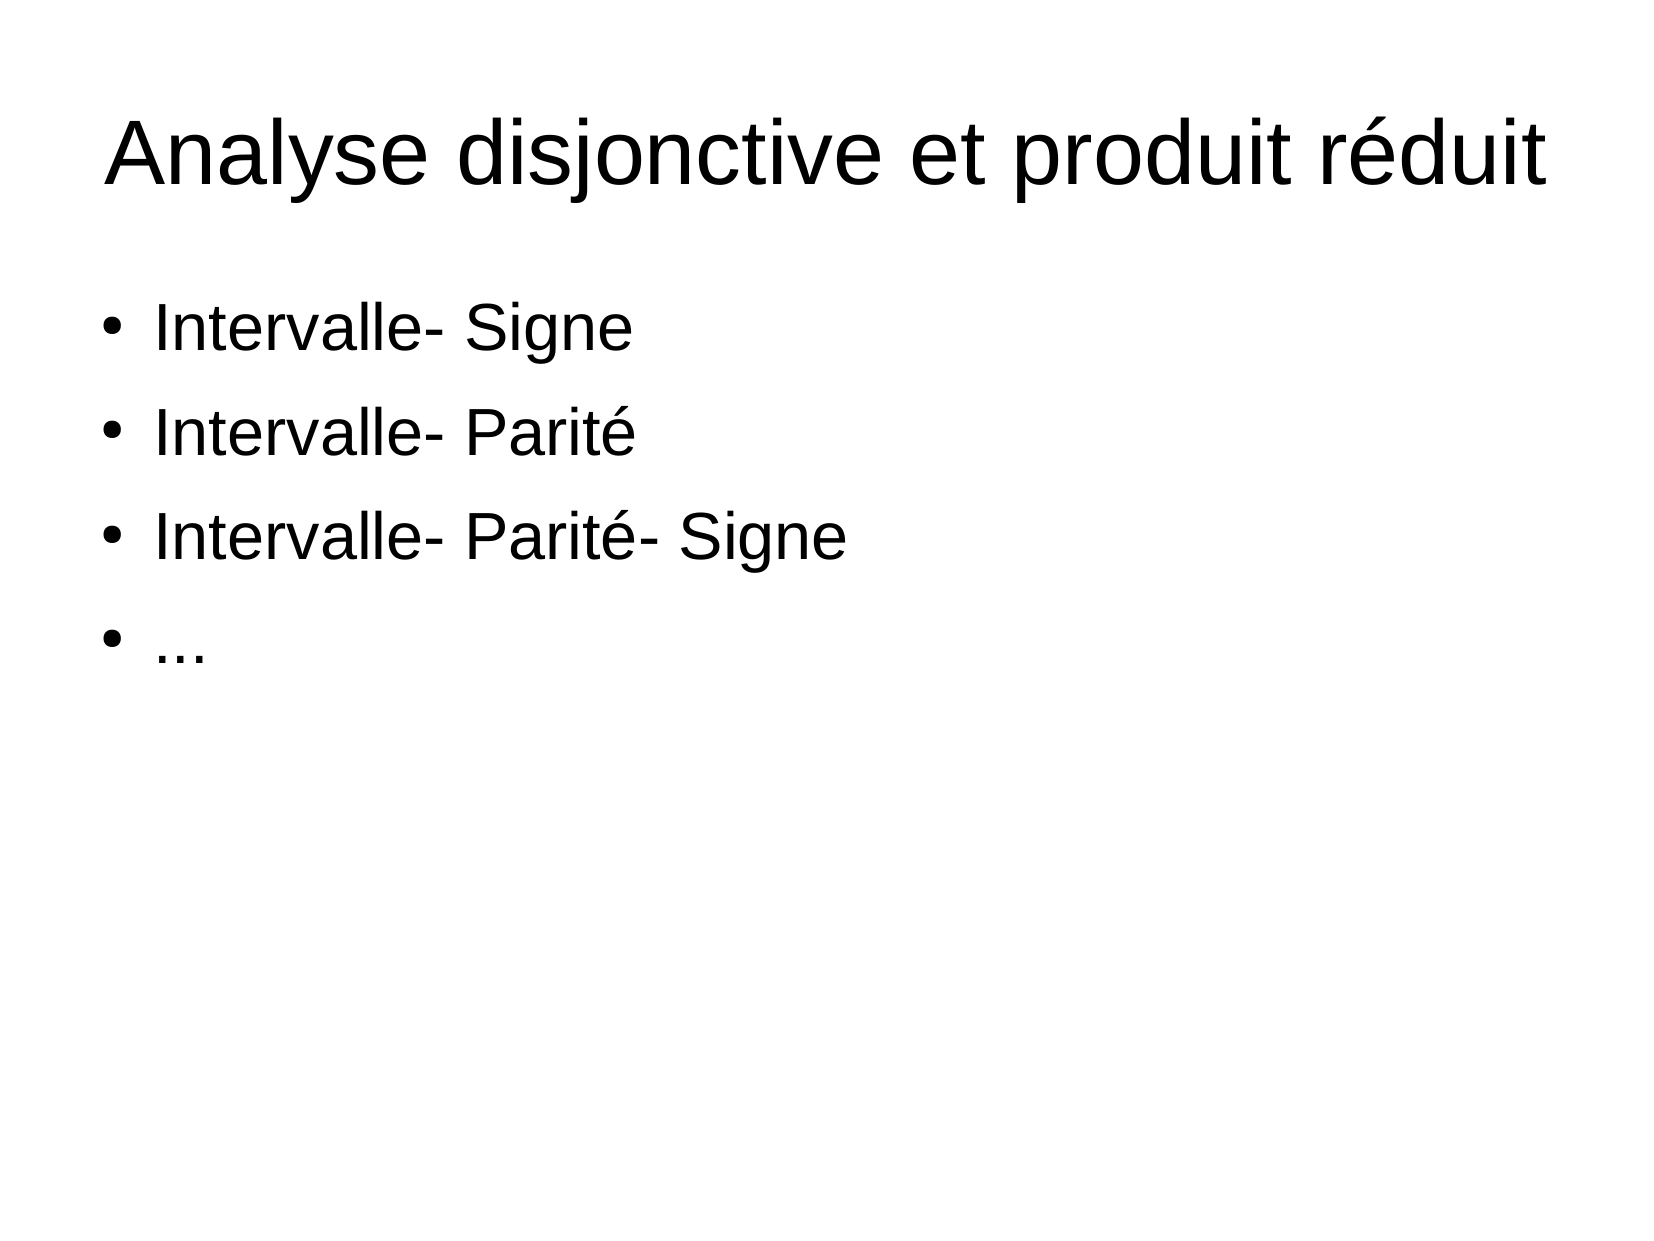

# Analyse disjonctive et produit réduit
Intervalle- Signe
Intervalle- Parité
Intervalle- Parité- Signe
...